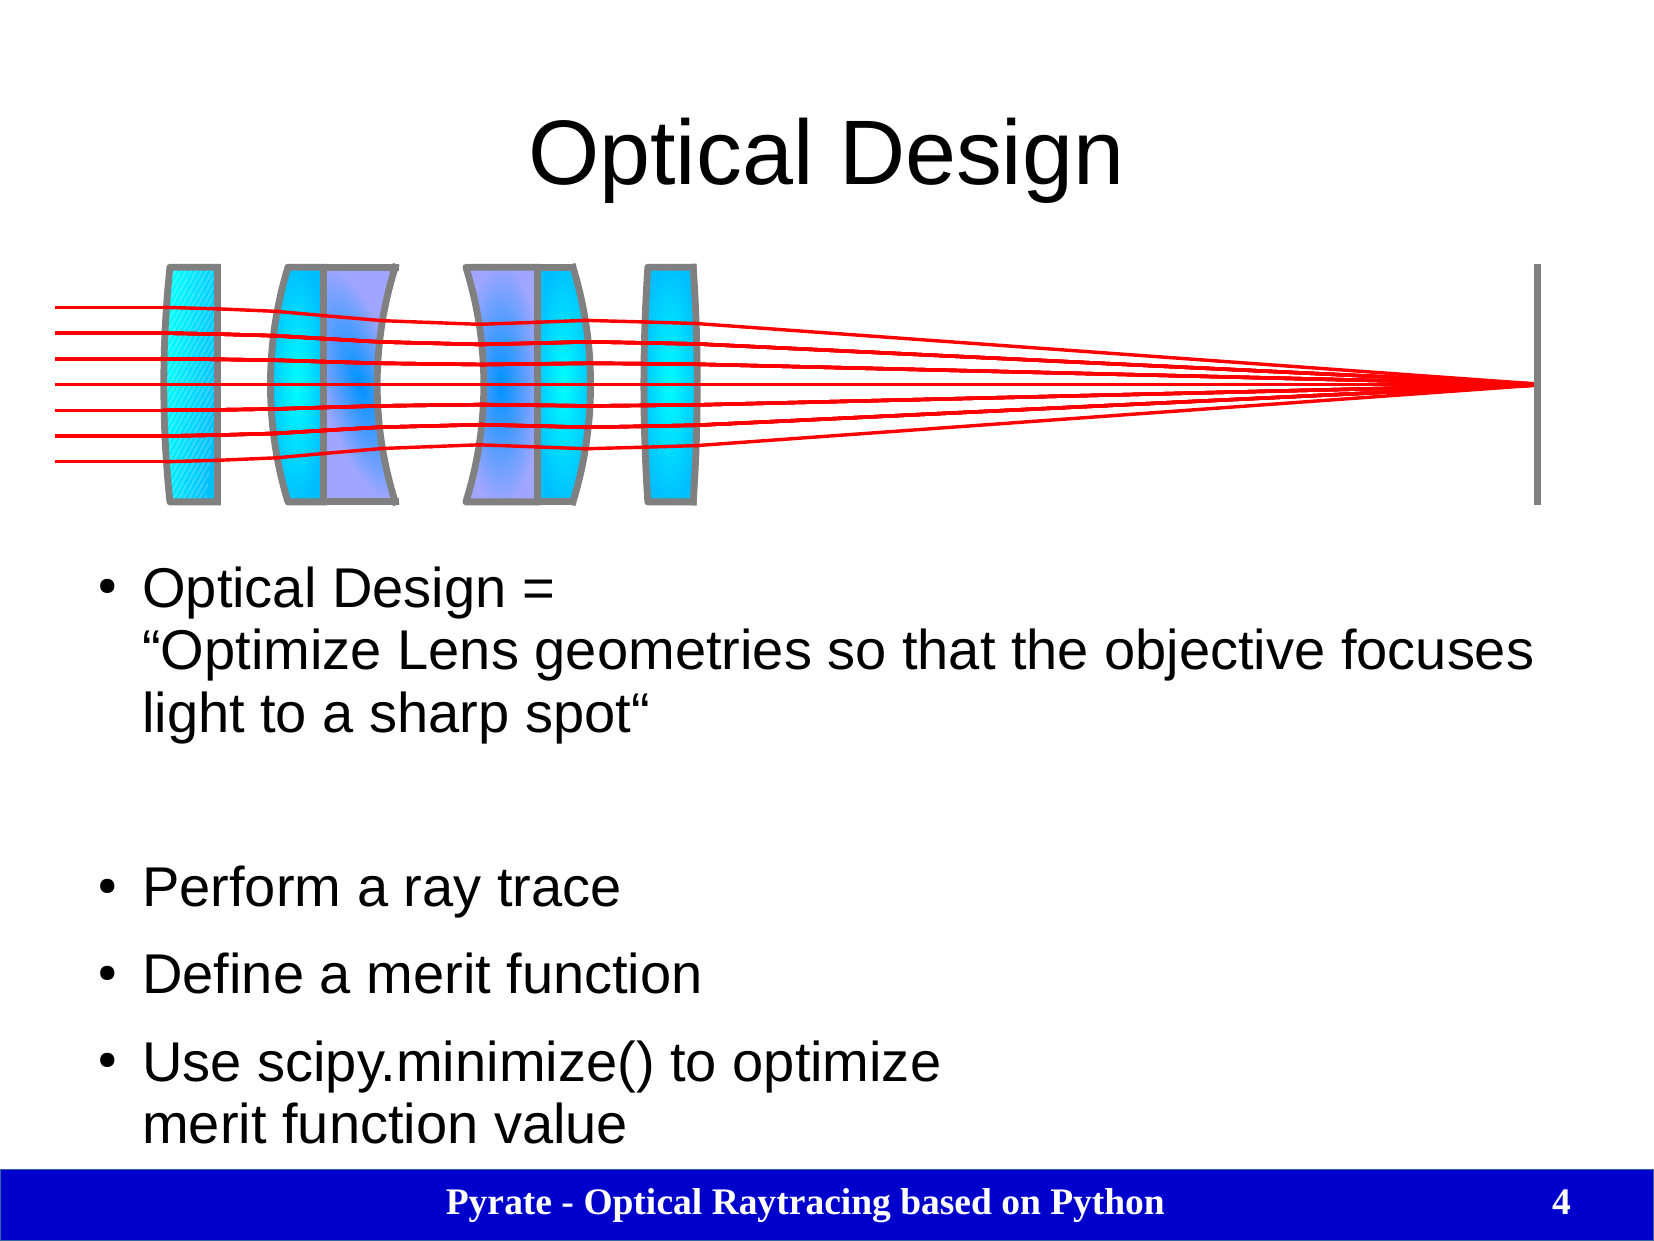

# Optical Design
Optical Design =
“Optimize Lens geometries so that the objective focuses light to a sharp spot“
Perform a ray trace
Define a merit function
Use scipy.minimize() to optimize
merit function value
Pyrate - Optical Raytracing based on Python
4